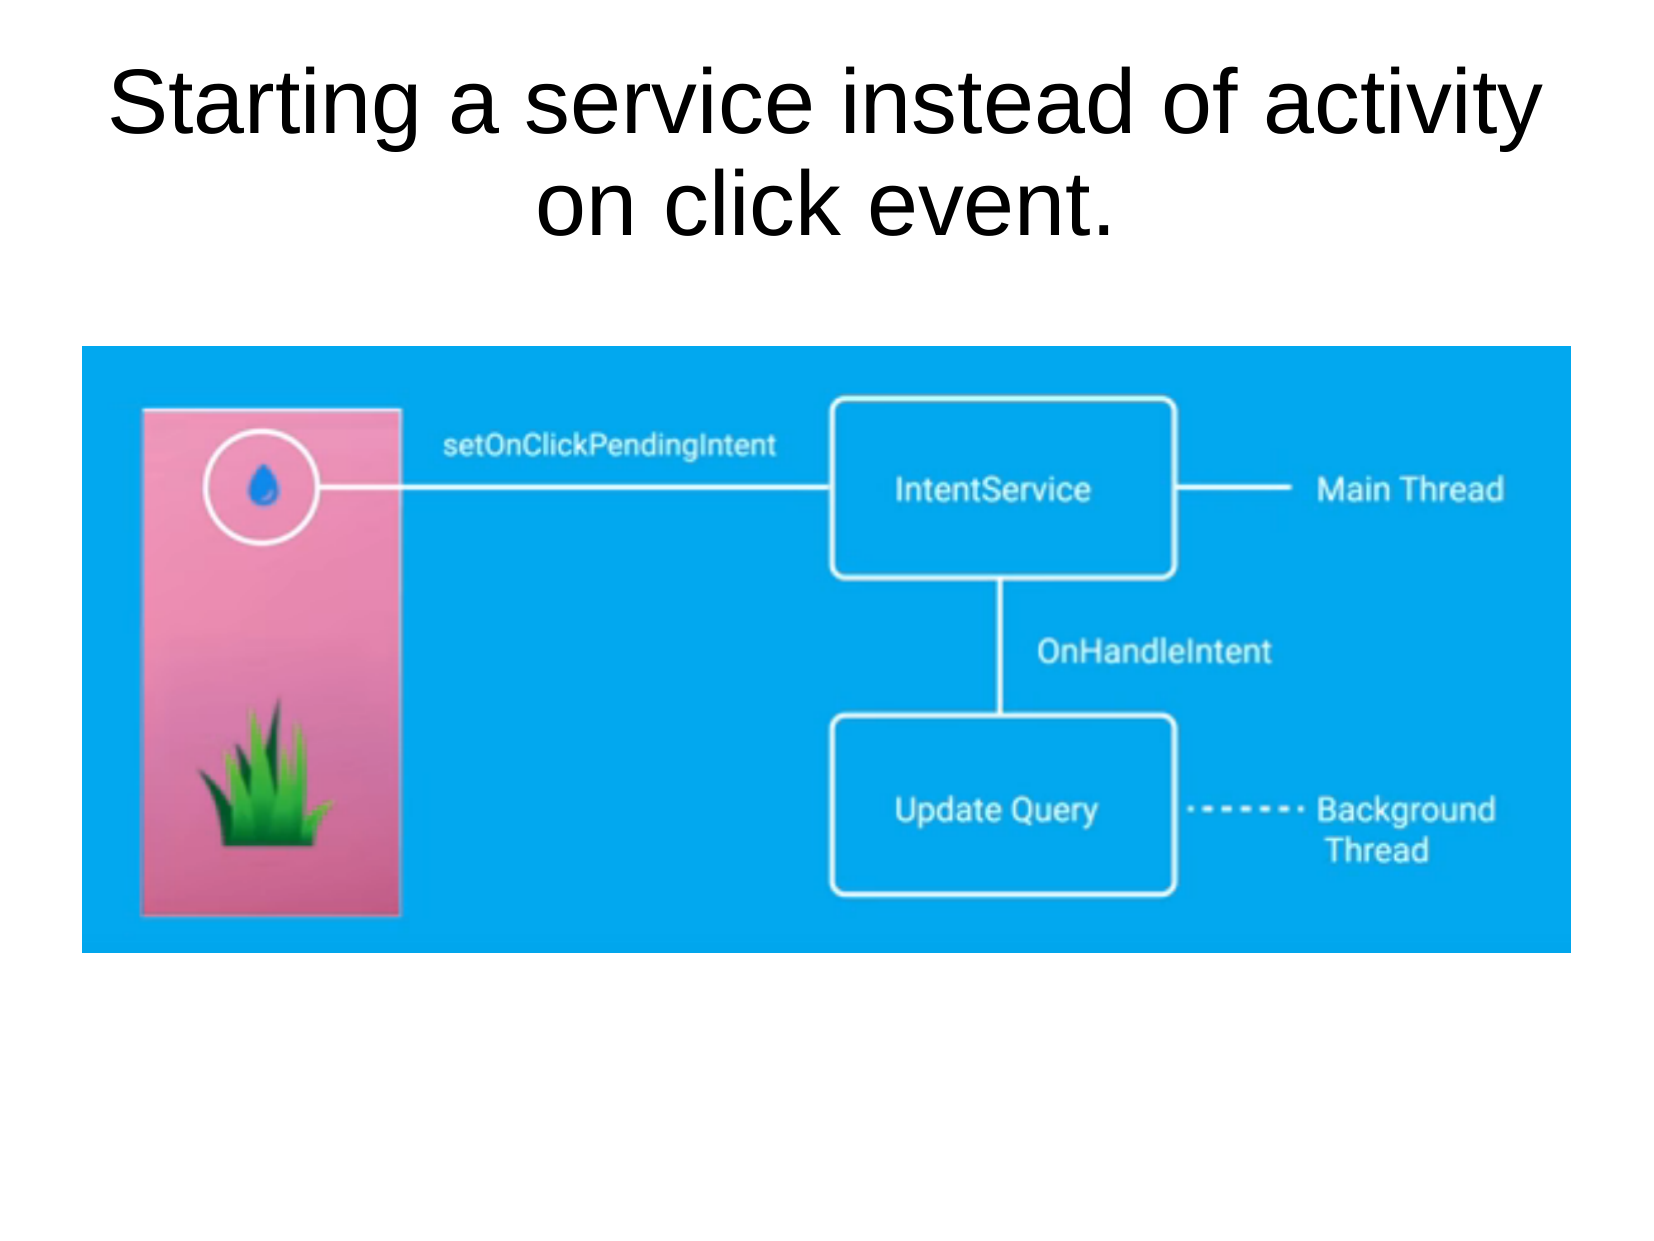

# Starting a service instead of activity on click event.